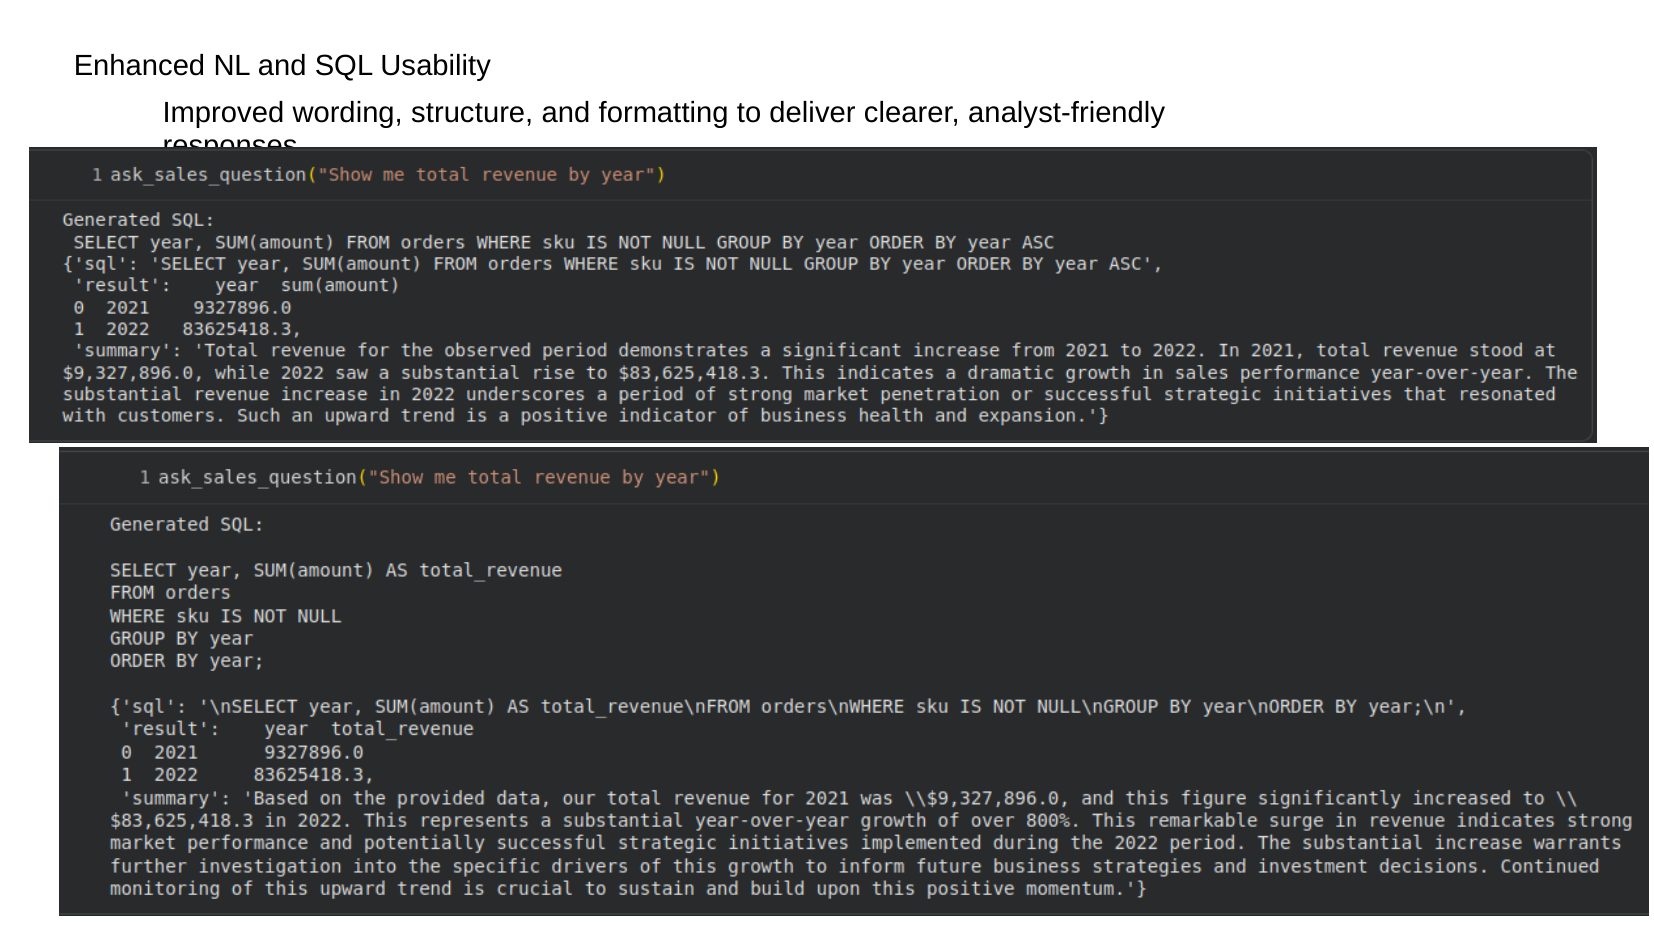

Enhanced NL and SQL Usability
Improved wording, structure, and formatting to deliver clearer, analyst-friendly responses.